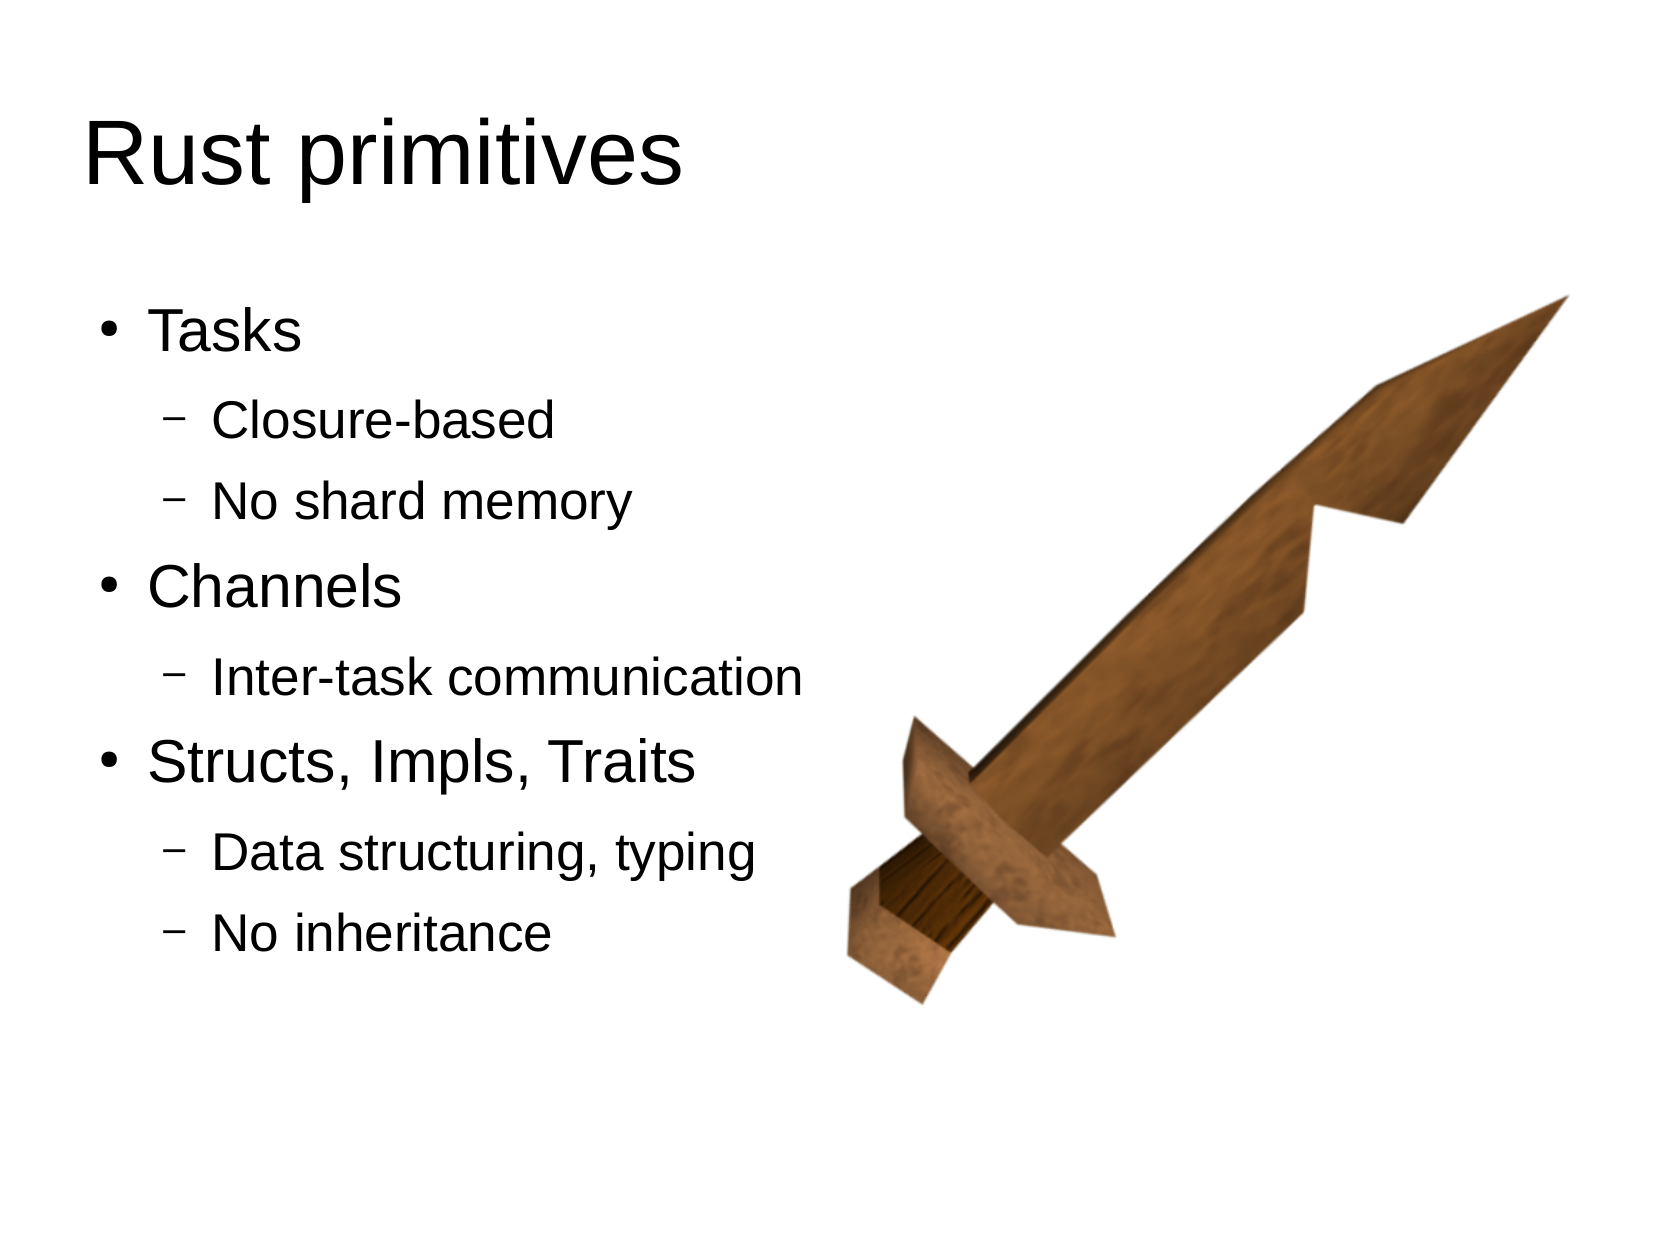

# Rust primitives
Tasks
Closure-based
No shard memory
Channels
Inter-task communication
Structs, Impls, Traits
Data structuring, typing
No inheritance